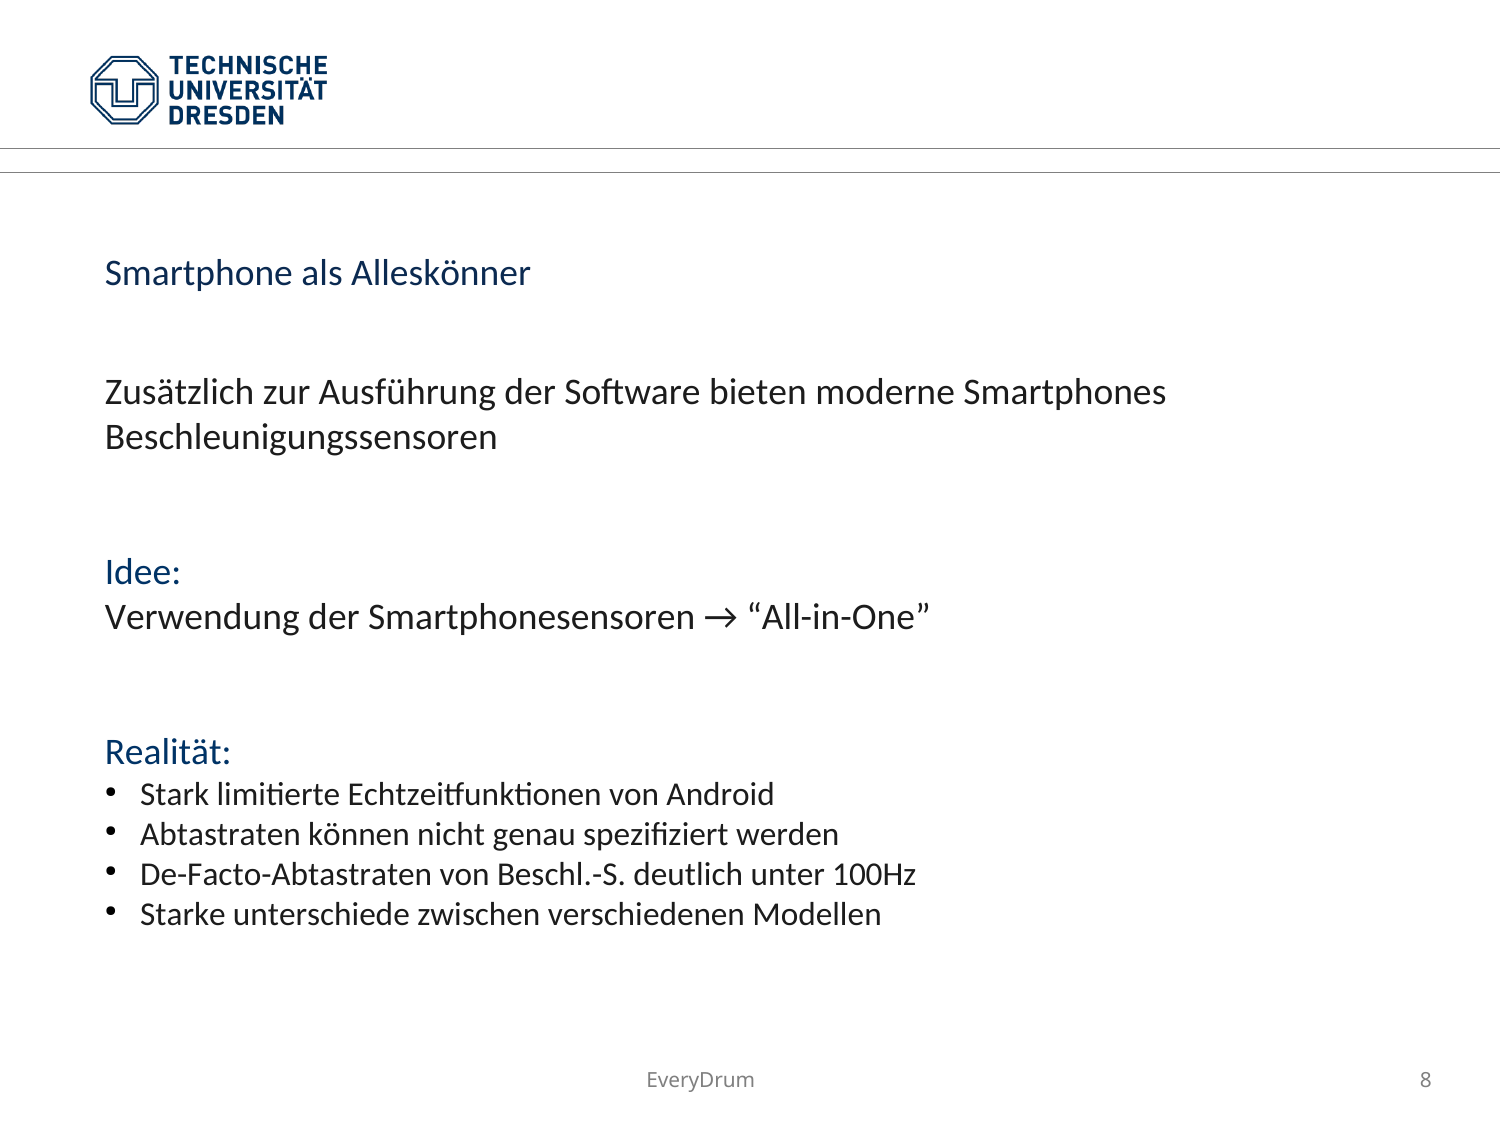

Smartphone als Alleskönner
Zusätzlich zur Ausführung der Software bieten moderne Smartphones Beschleunigungssensoren
Idee:
Verwendung der Smartphonesensoren → “All-in-One”
Realität:
Stark limitierte Echtzeitfunktionen von Android
Abtastraten können nicht genau spezifiziert werden
De-Facto-Abtastraten von Beschl.-S. deutlich unter 100Hz
Starke unterschiede zwischen verschiedenen Modellen